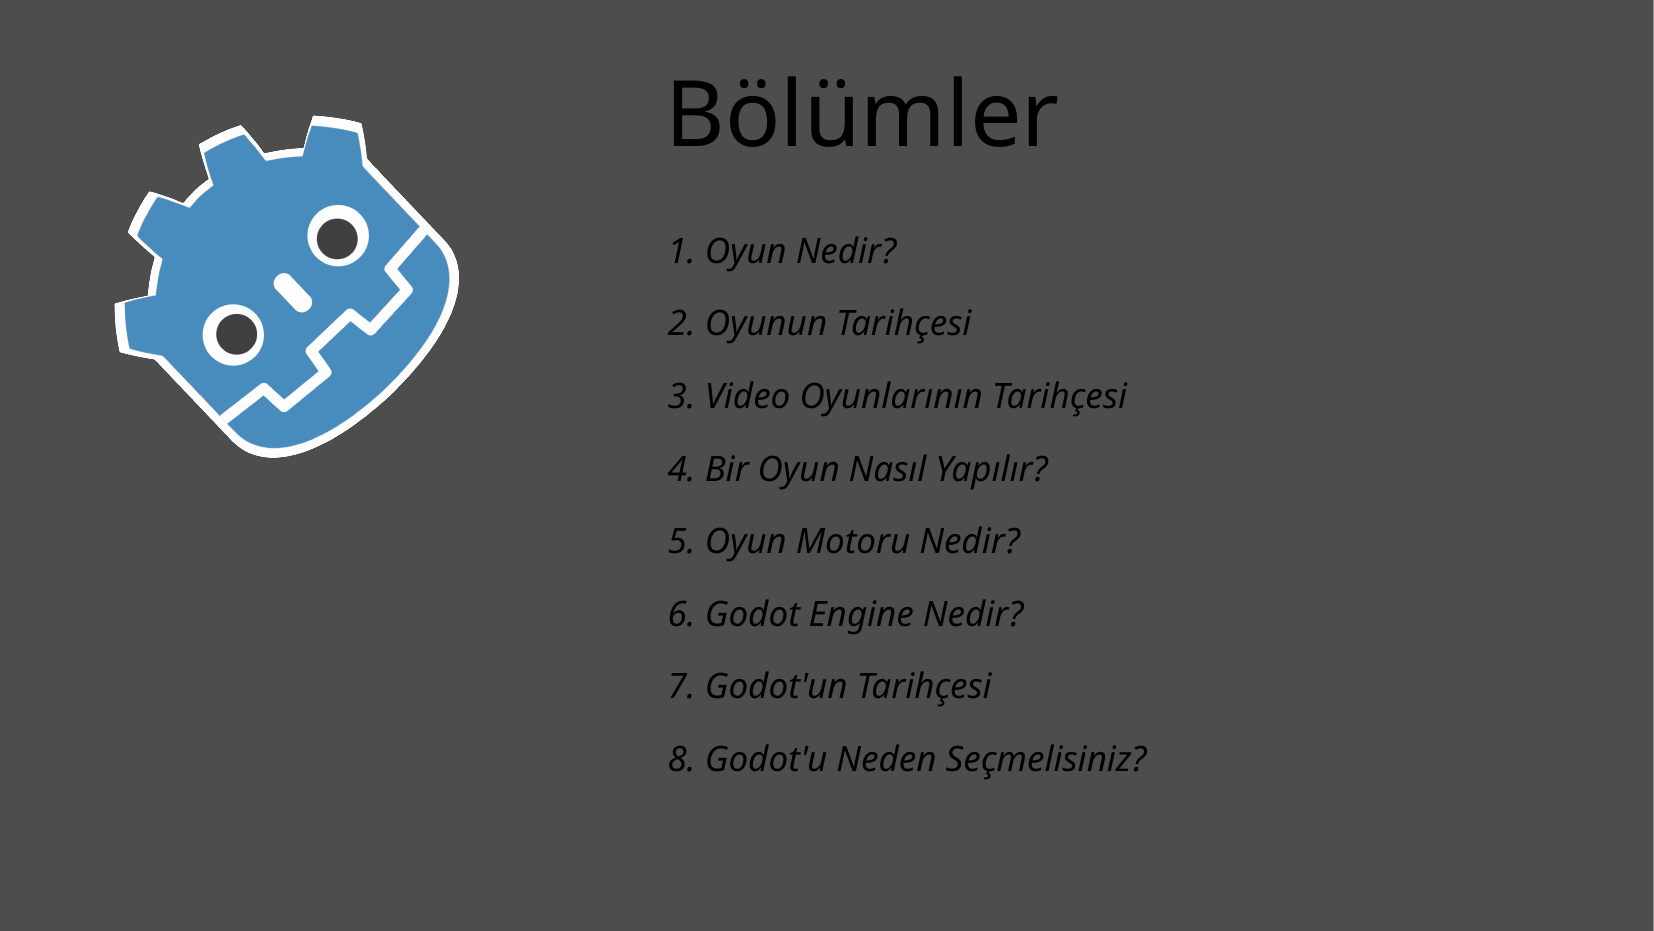

# Bölümler
1. Oyun Nedir?
2. Oyunun Tarihçesi
3. Video Oyunlarının Tarihçesi
4. Bir Oyun Nasıl Yapılır?
5. Oyun Motoru Nedir?
6. Godot Engine Nedir?
7. Godot'un Tarihçesi
8. Godot'u Neden Seçmelisiniz?